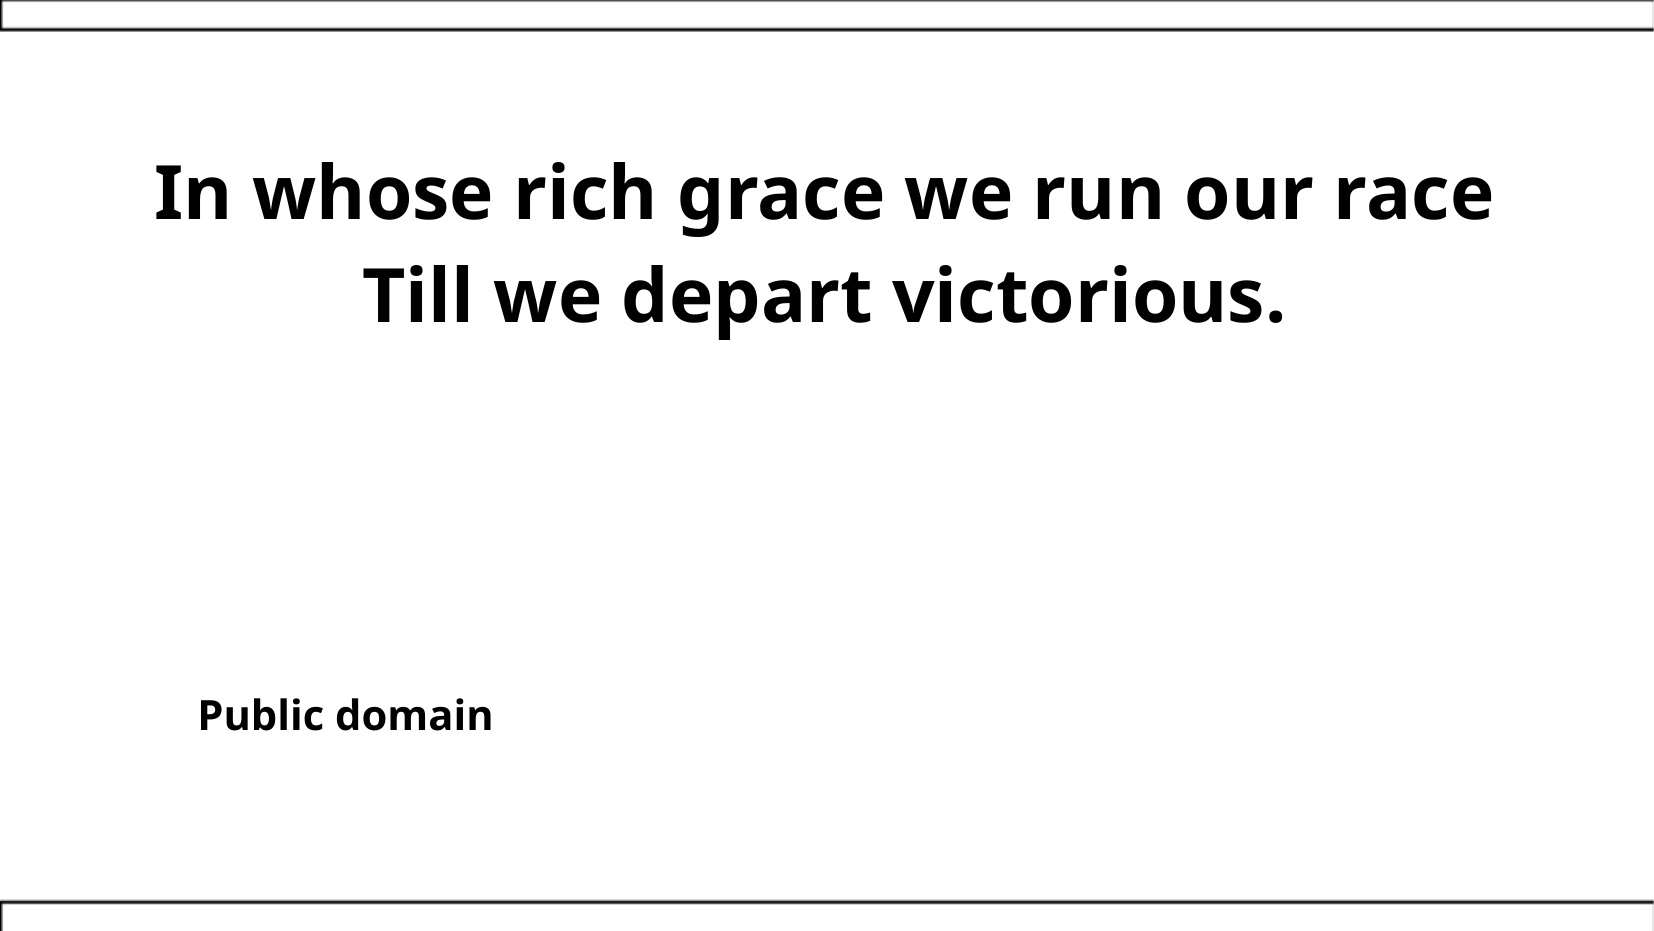

In whose rich grace we run our race
Till we depart victorious.
 Public domain